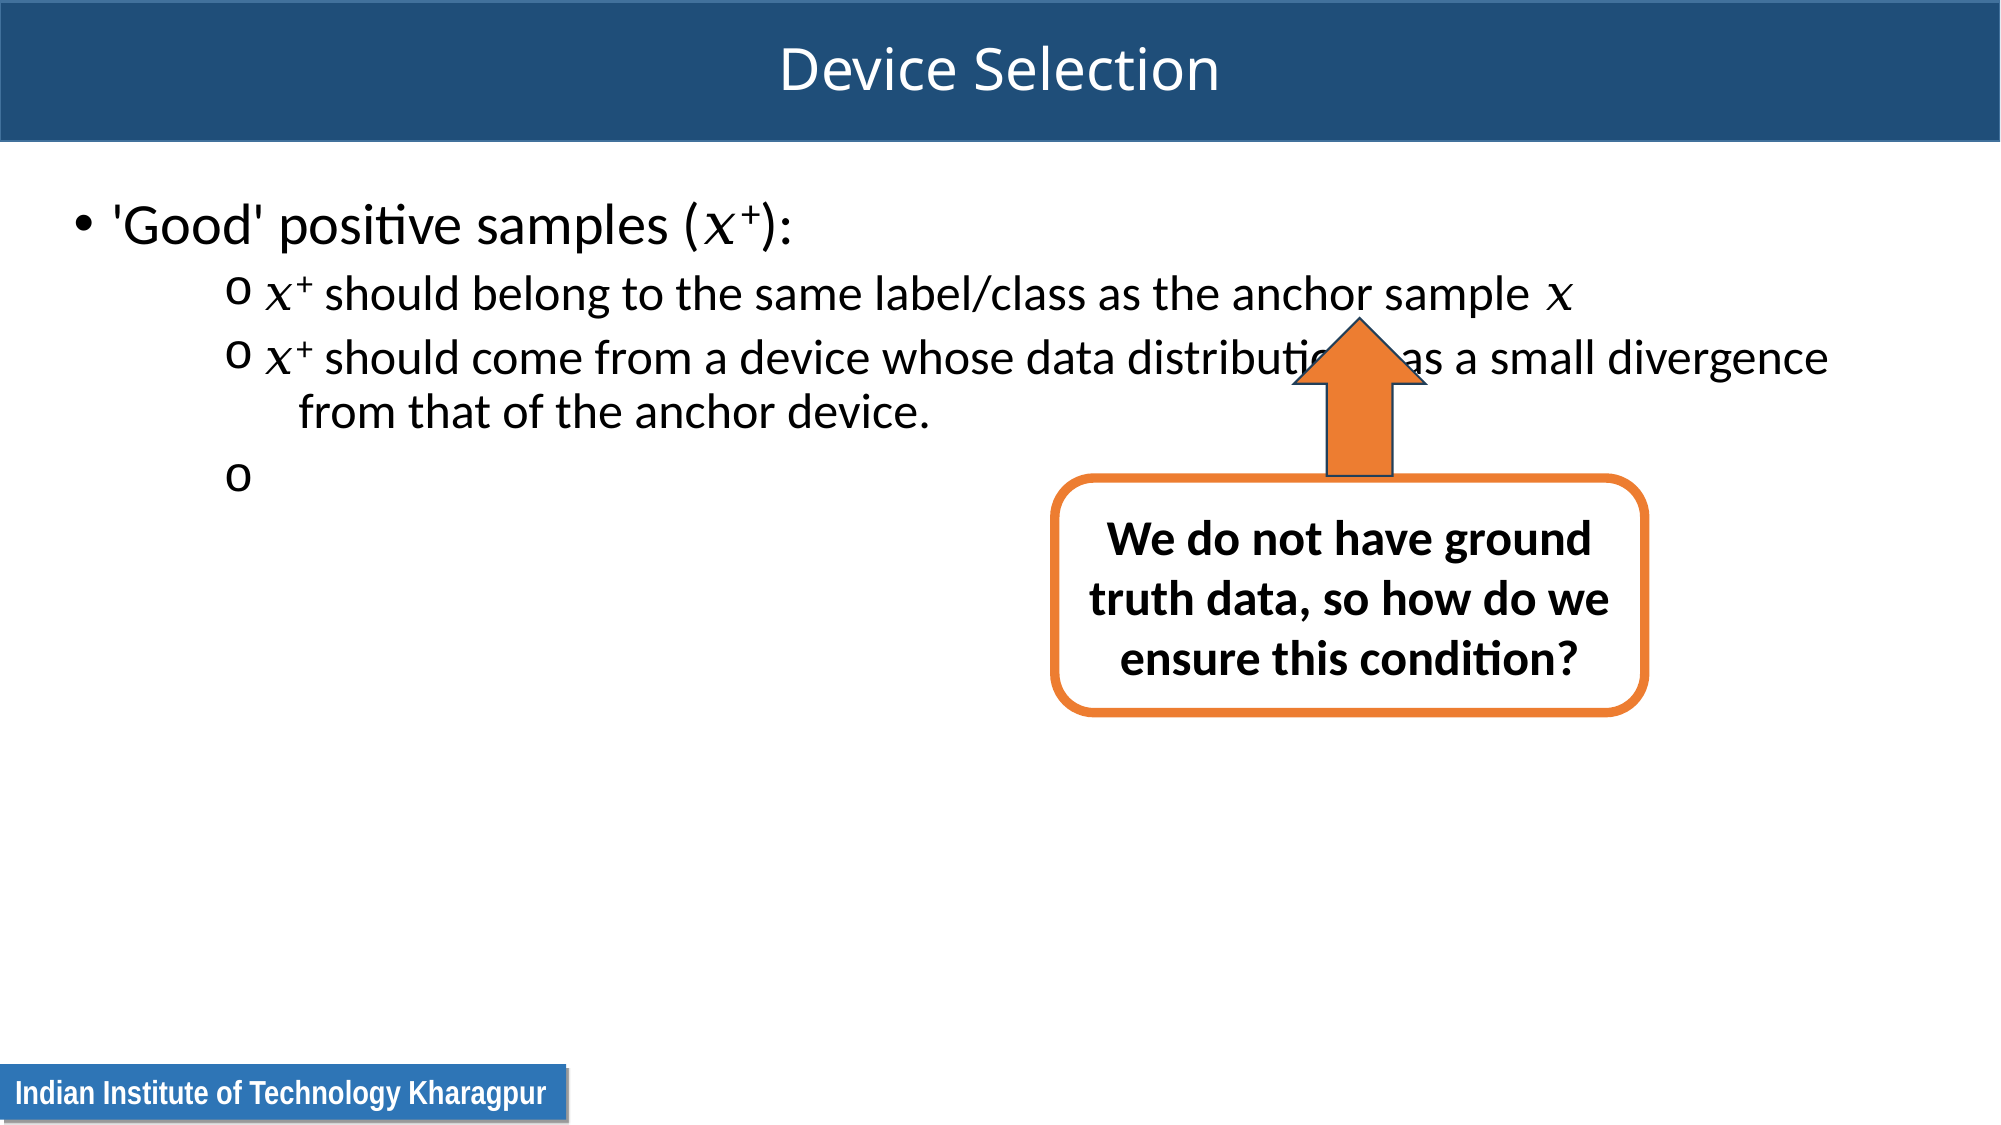

Device Selection
# 'Good' positive samples (𝑥+):
𝑥+ should belong to the same label/class as the anchor sample 𝑥
𝑥+ should come from a device whose data distribution has a small divergence from that of the anchor device.
We do not have ground truth data, so how do we ensure this condition?